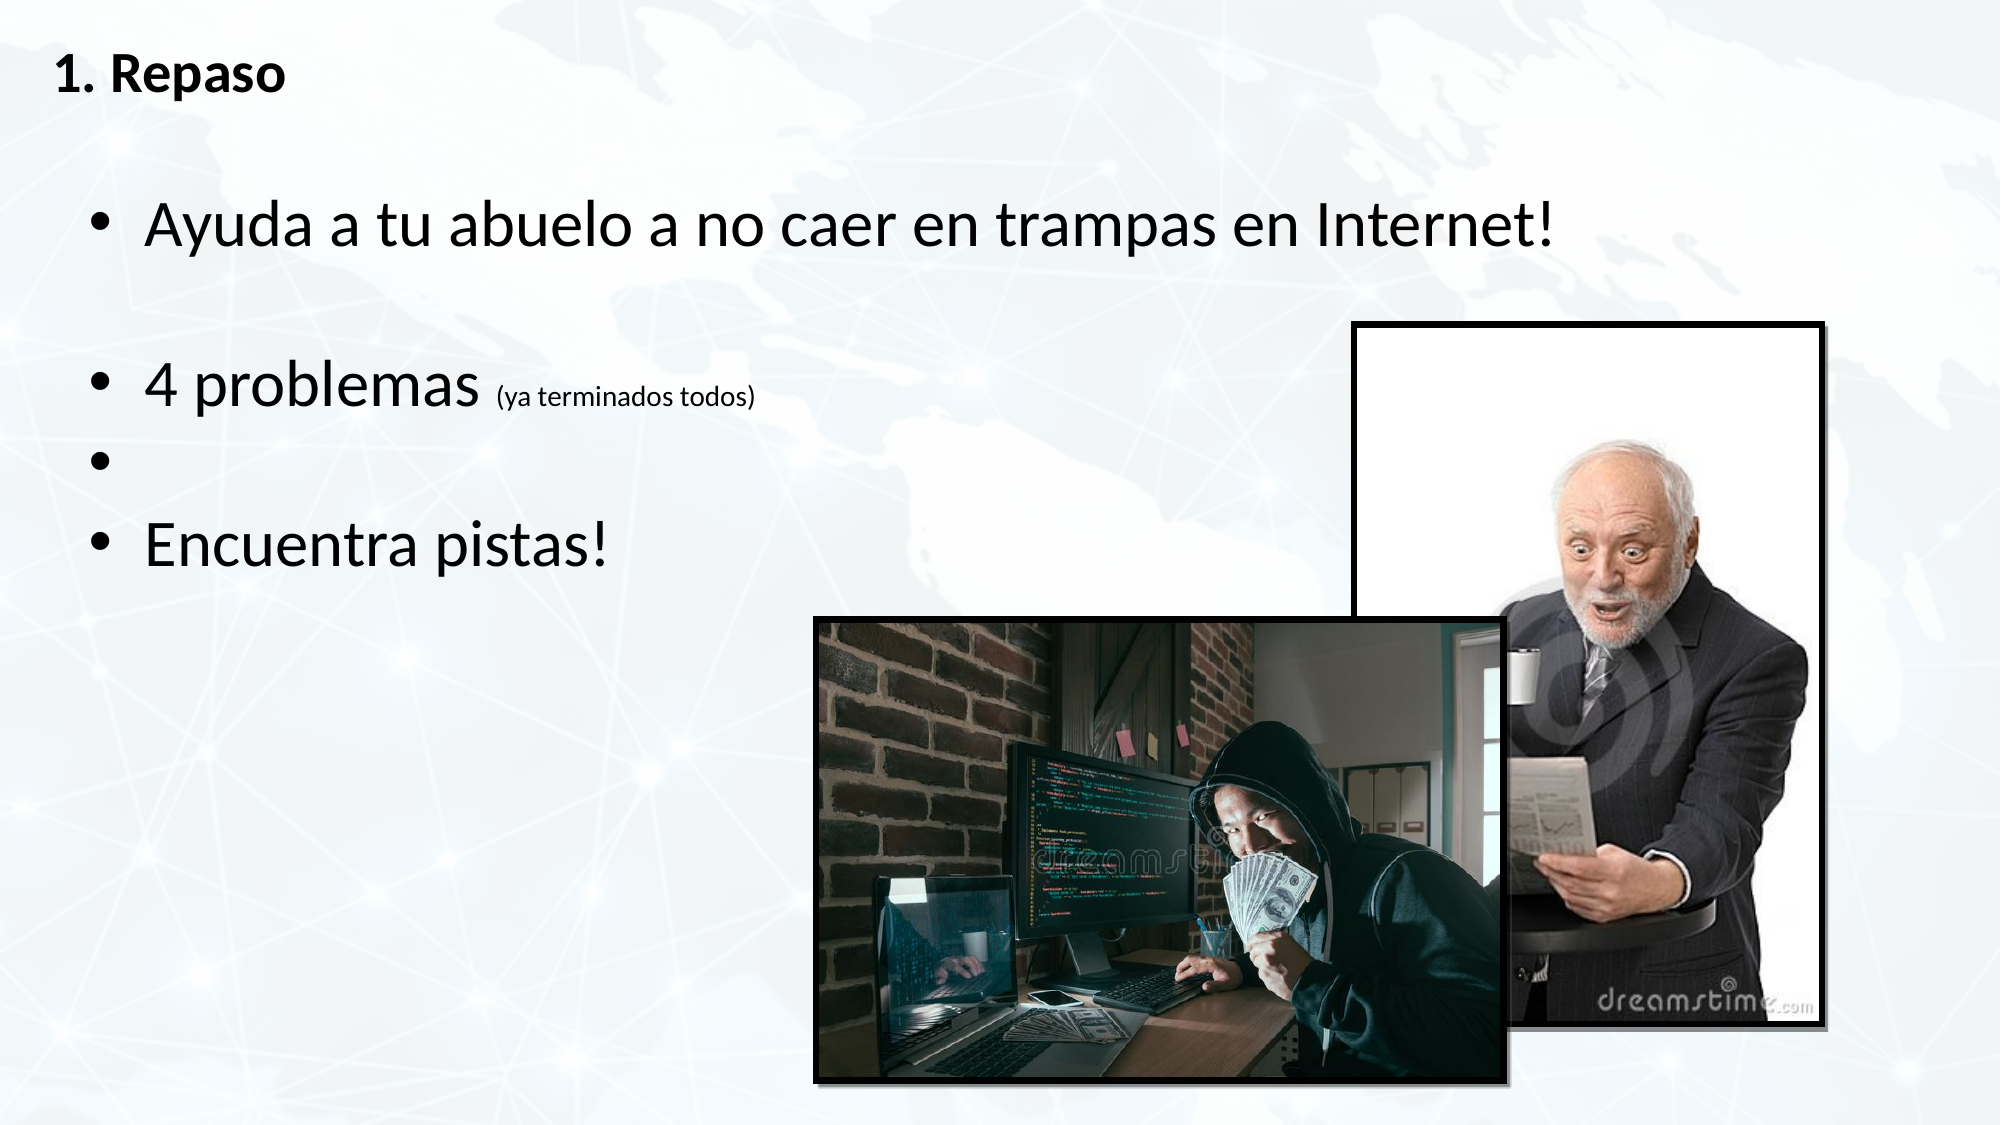

1. Repaso
Ayuda a tu abuelo a no caer en trampas en Internet!
4 problemas (ya terminados todos)
Encuentra pistas!